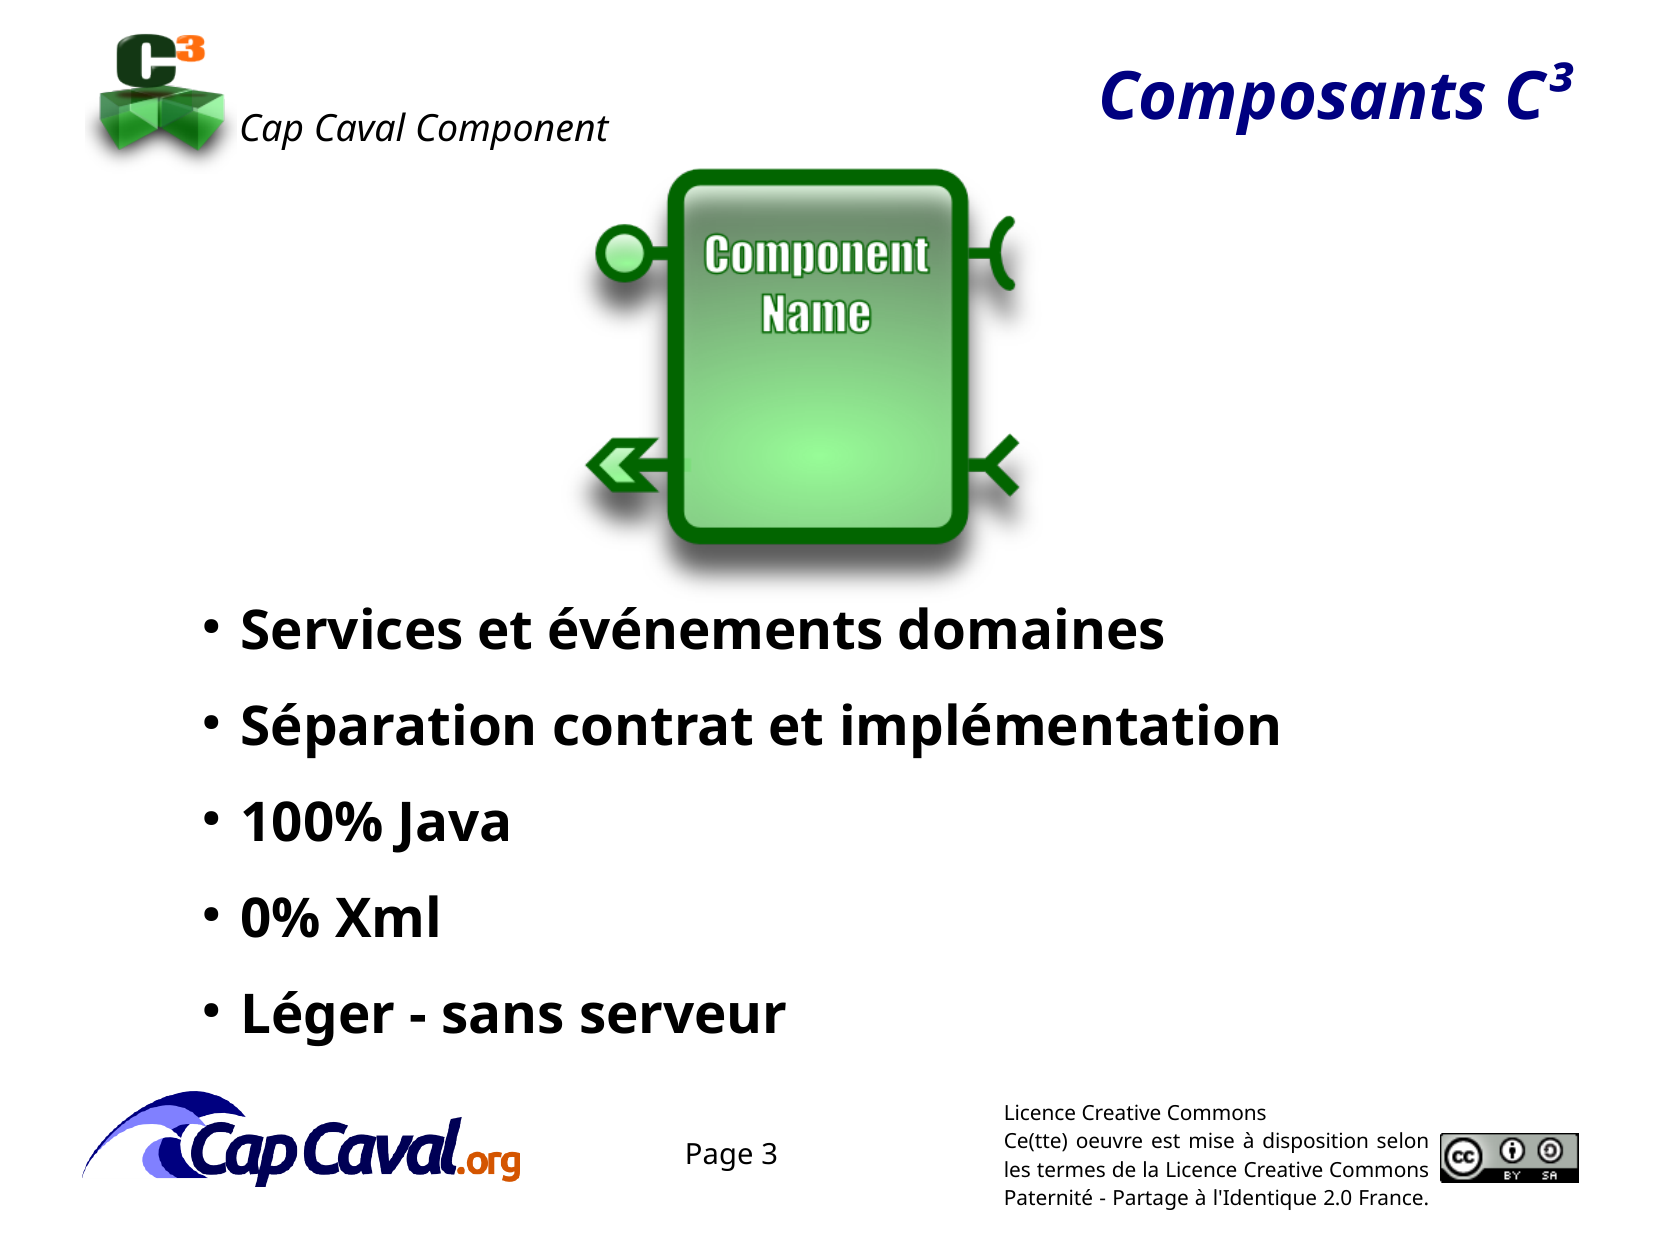

# Composants C³
Services et événements domaines
Séparation contrat et implémentation
100% Java
0% Xml
Léger - sans serveur
3